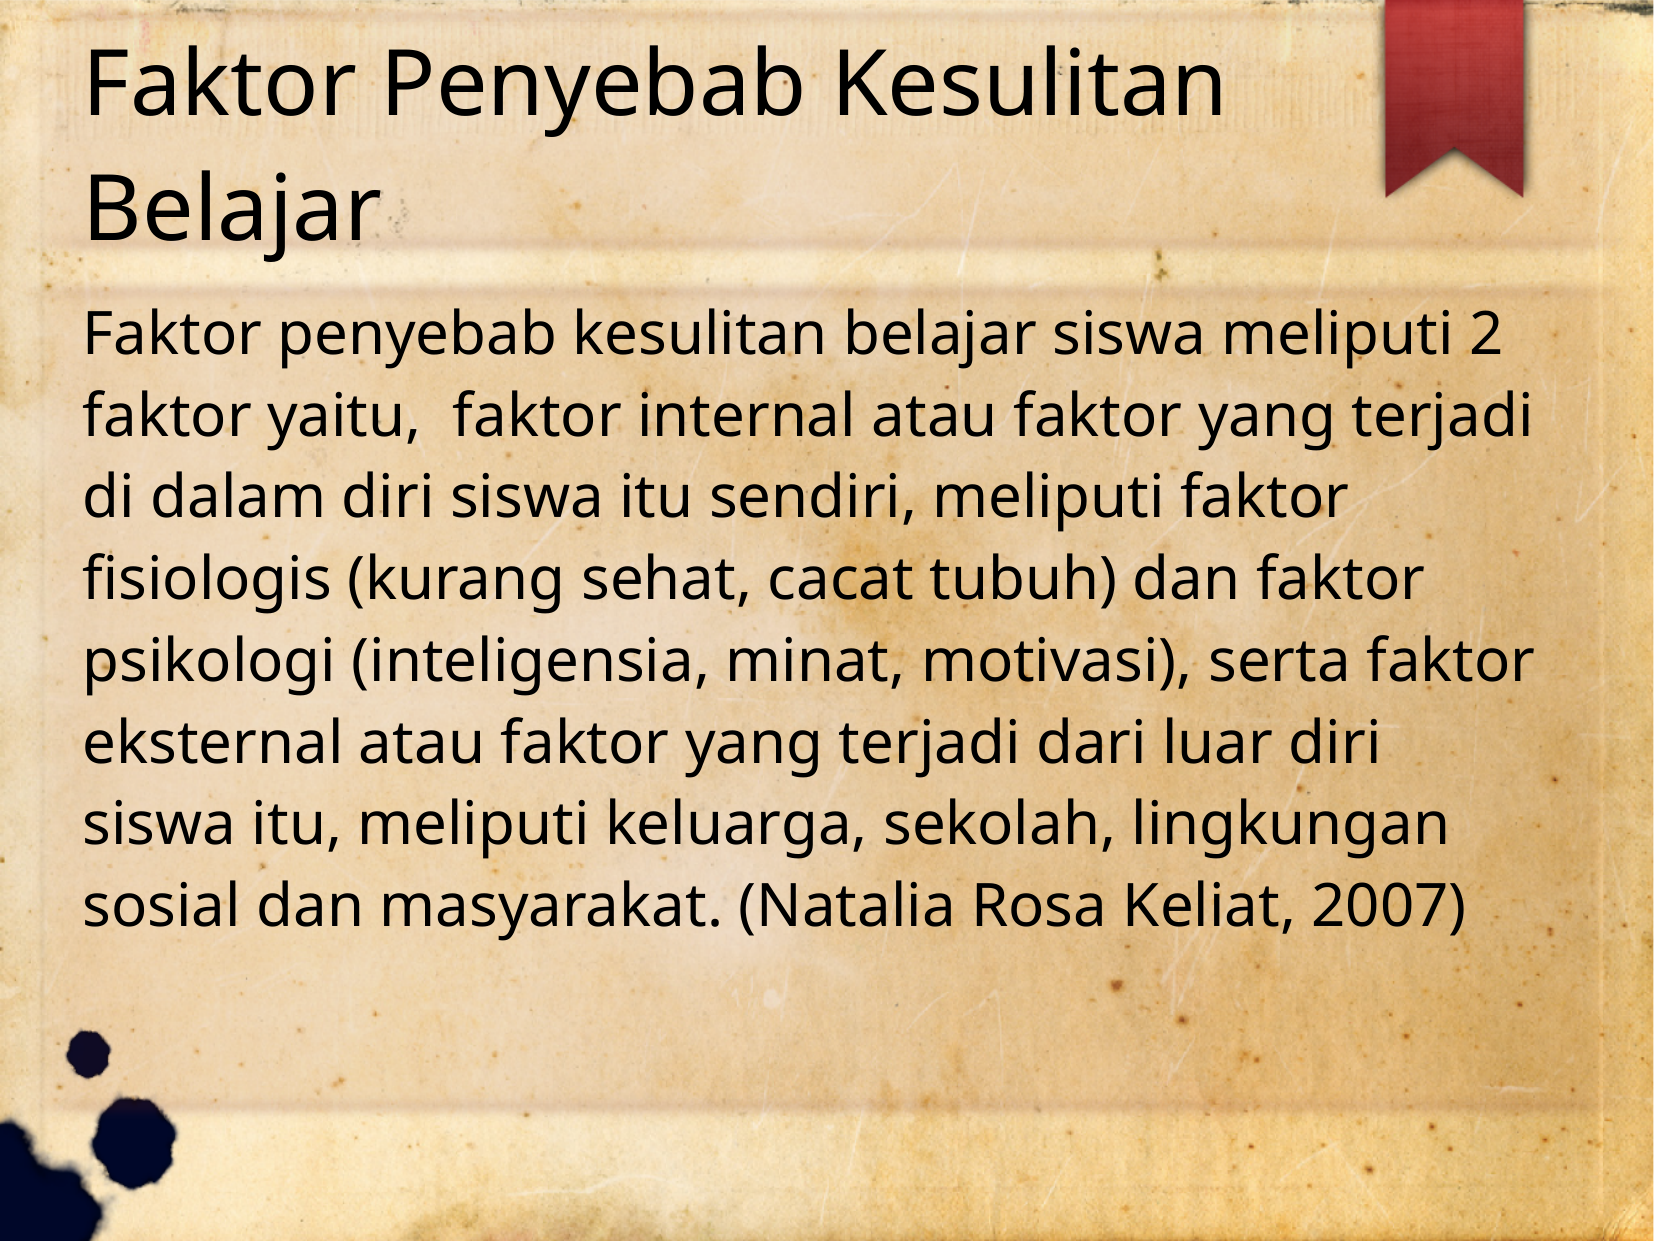

# Faktor Penyebab Kesulitan Belajar
Faktor penyebab kesulitan belajar siswa meliputi 2 faktor yaitu, faktor internal atau faktor yang terjadi di dalam diri siswa itu sendiri, meliputi faktor fisiologis (kurang sehat, cacat tubuh) dan faktor psikologi (inteligensia, minat, motivasi), serta faktor eksternal atau faktor yang terjadi dari luar diri siswa itu, meliputi keluarga, sekolah, lingkungan sosial dan masyarakat. (Natalia Rosa Keliat, 2007)